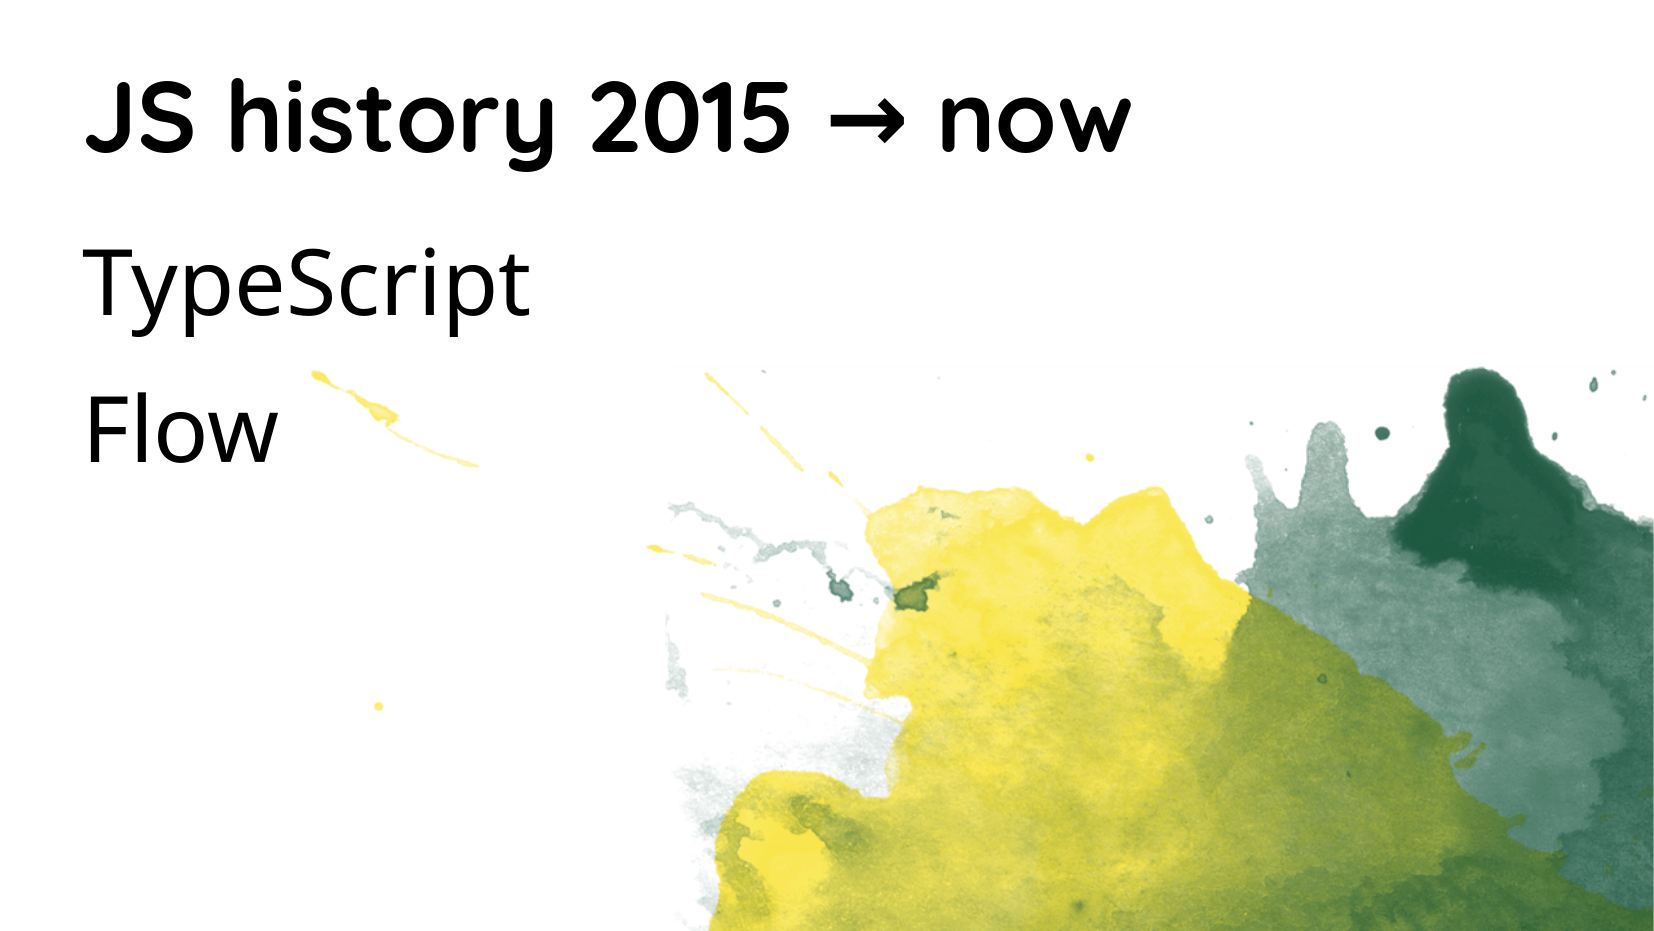

# JS history 2015 → now
TypeScript
Flow